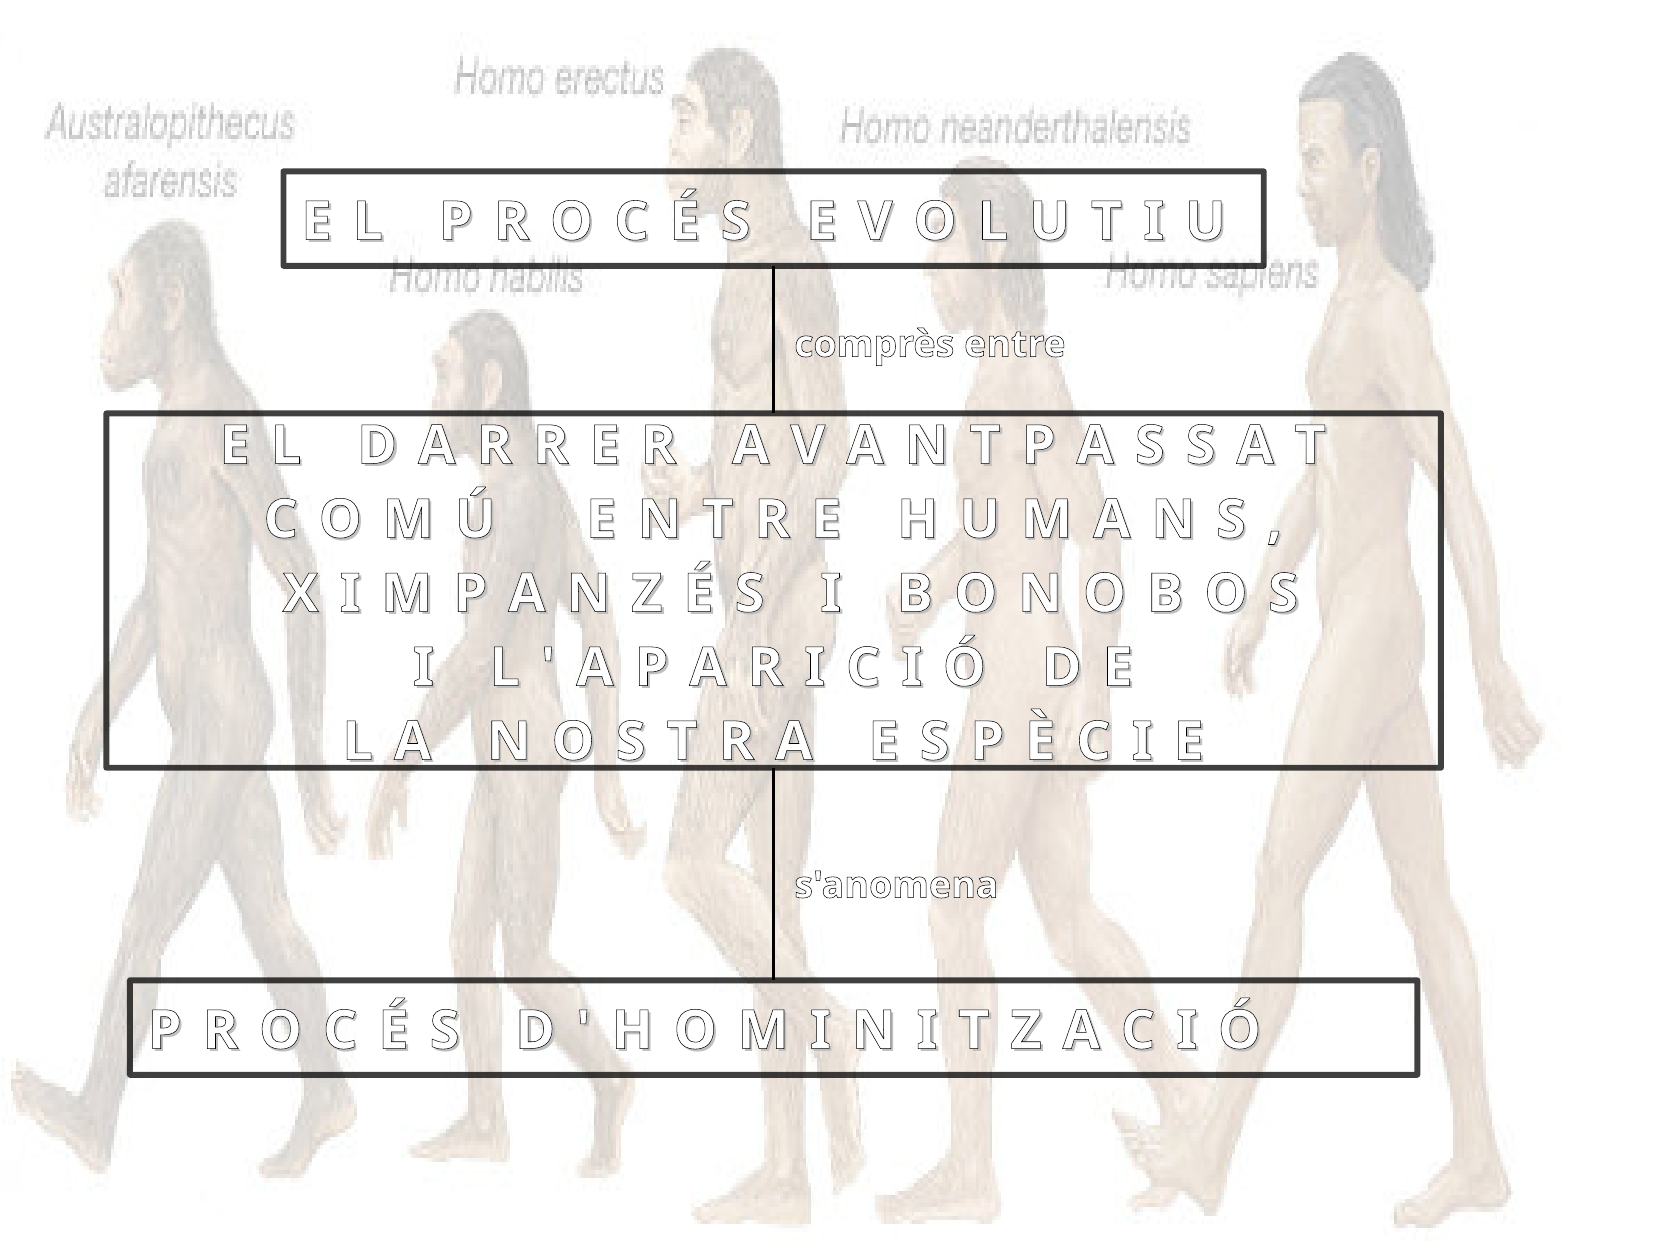

EL PROCÉS EVOLUTIU
comprès entre
EL DARRER AVANTPASSAT
COMÚ ENTRE HUMANS,
 XIMPANZÉS I BONOBOS
 I L'APARICIÓ DE
LA NOSTRA ESPÈCIE
s'anomena
PROCÉS D'HOMINITZACIÓ